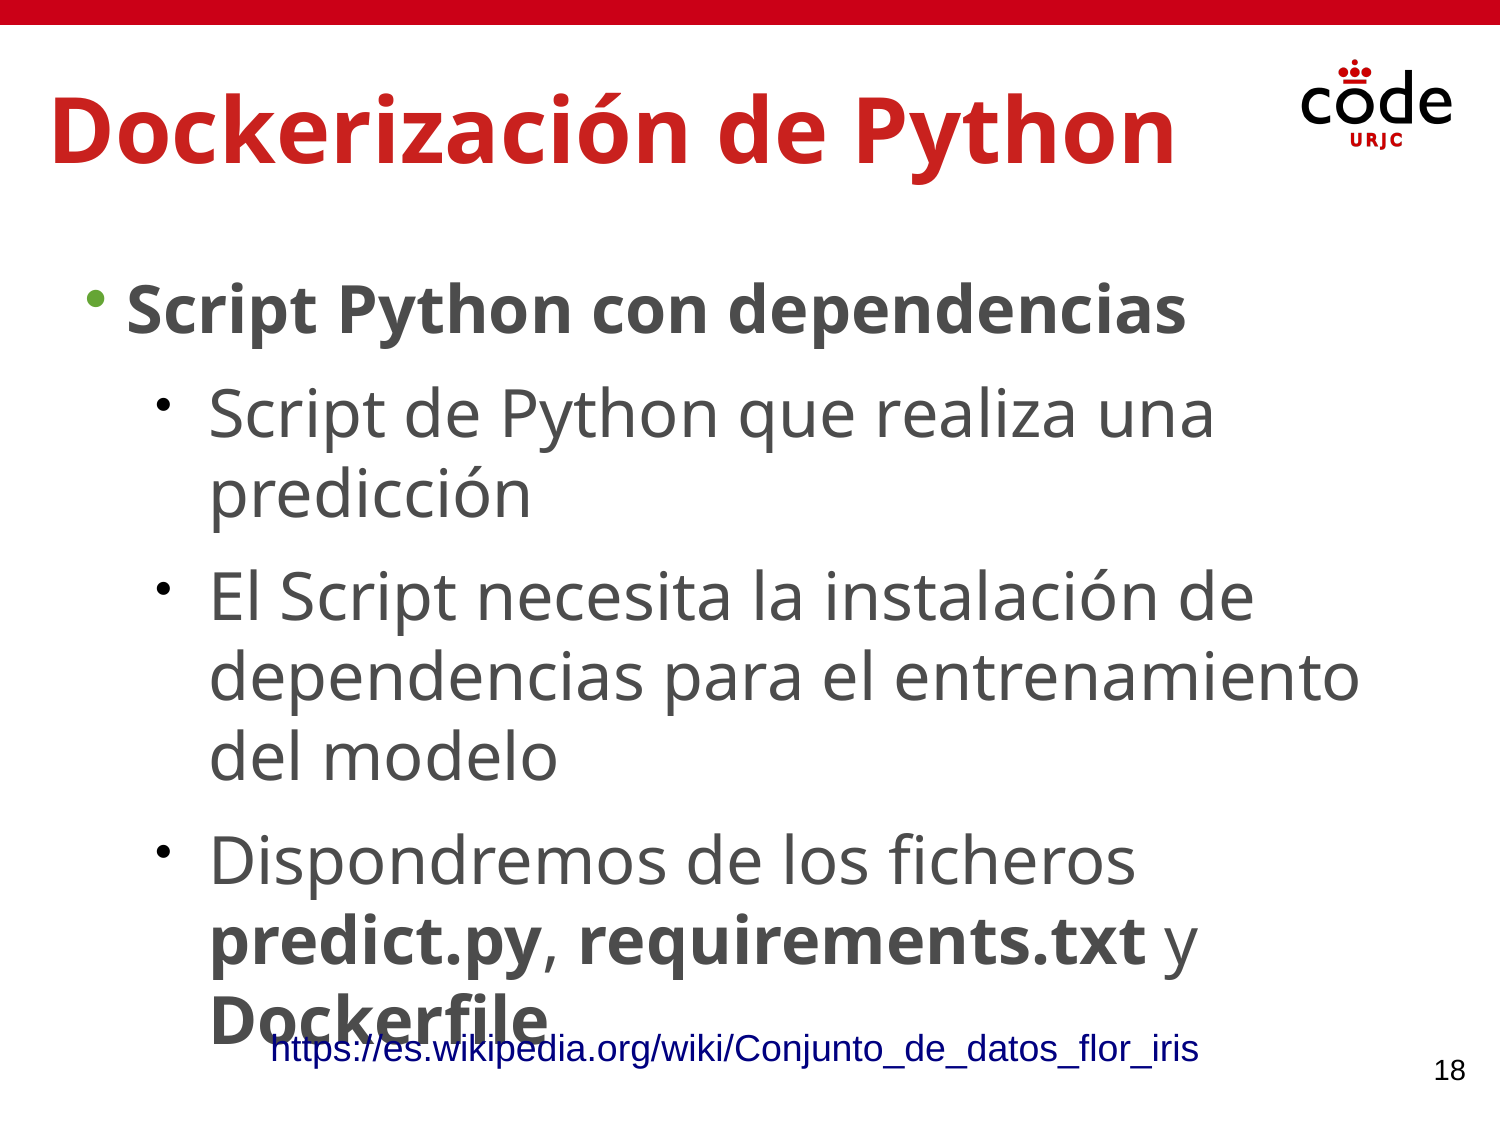

# Dockerización de Python
Script Python con dependencias
Script de Python que realiza una predicción
El Script necesita la instalación de dependencias para el entrenamiento del modelo
Dispondremos de los ficheros predict.py, requirements.txt y Dockerfile
https://es.wikipedia.org/wiki/Conjunto_de_datos_flor_iris